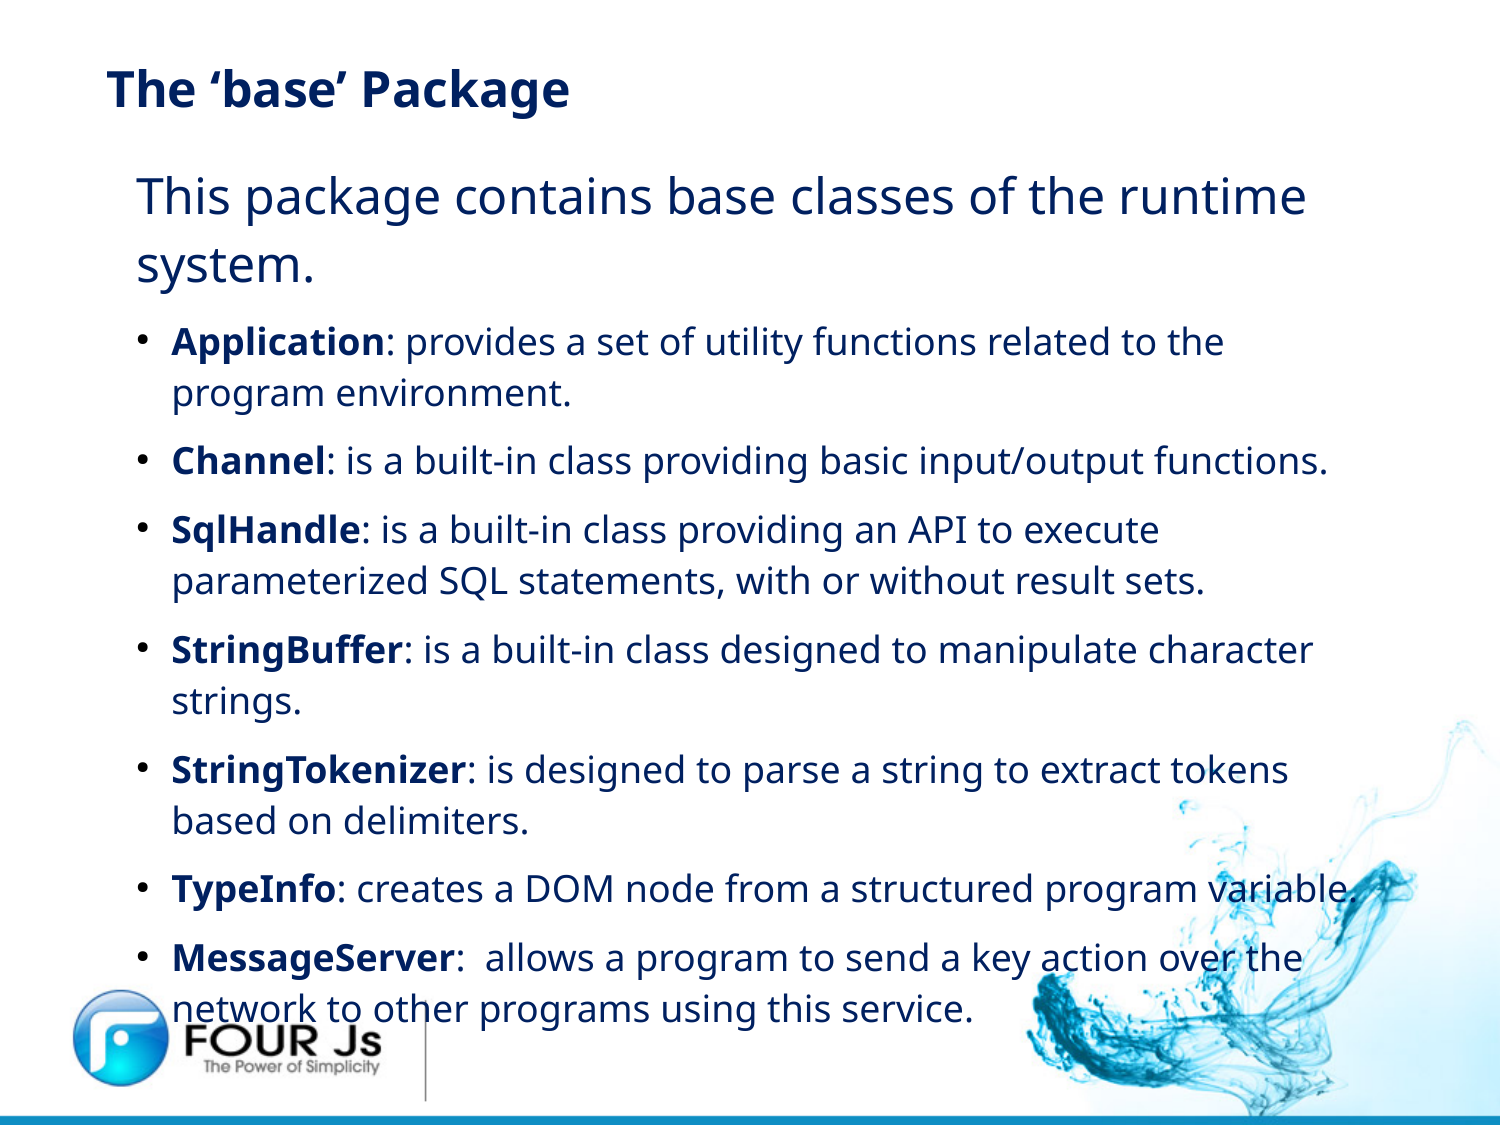

# The ‘base’ Package
This package contains base classes of the runtime system.
Application: provides a set of utility functions related to the program environment.
Channel: is a built-in class providing basic input/output functions.
SqlHandle: is a built-in class providing an API to execute parameterized SQL statements, with or without result sets.
StringBuffer: is a built-in class designed to manipulate character strings.
StringTokenizer: is designed to parse a string to extract tokens based on delimiters.
TypeInfo: creates a DOM node from a structured program variable.
MessageServer: allows a program to send a key action over the network to other programs using this service.